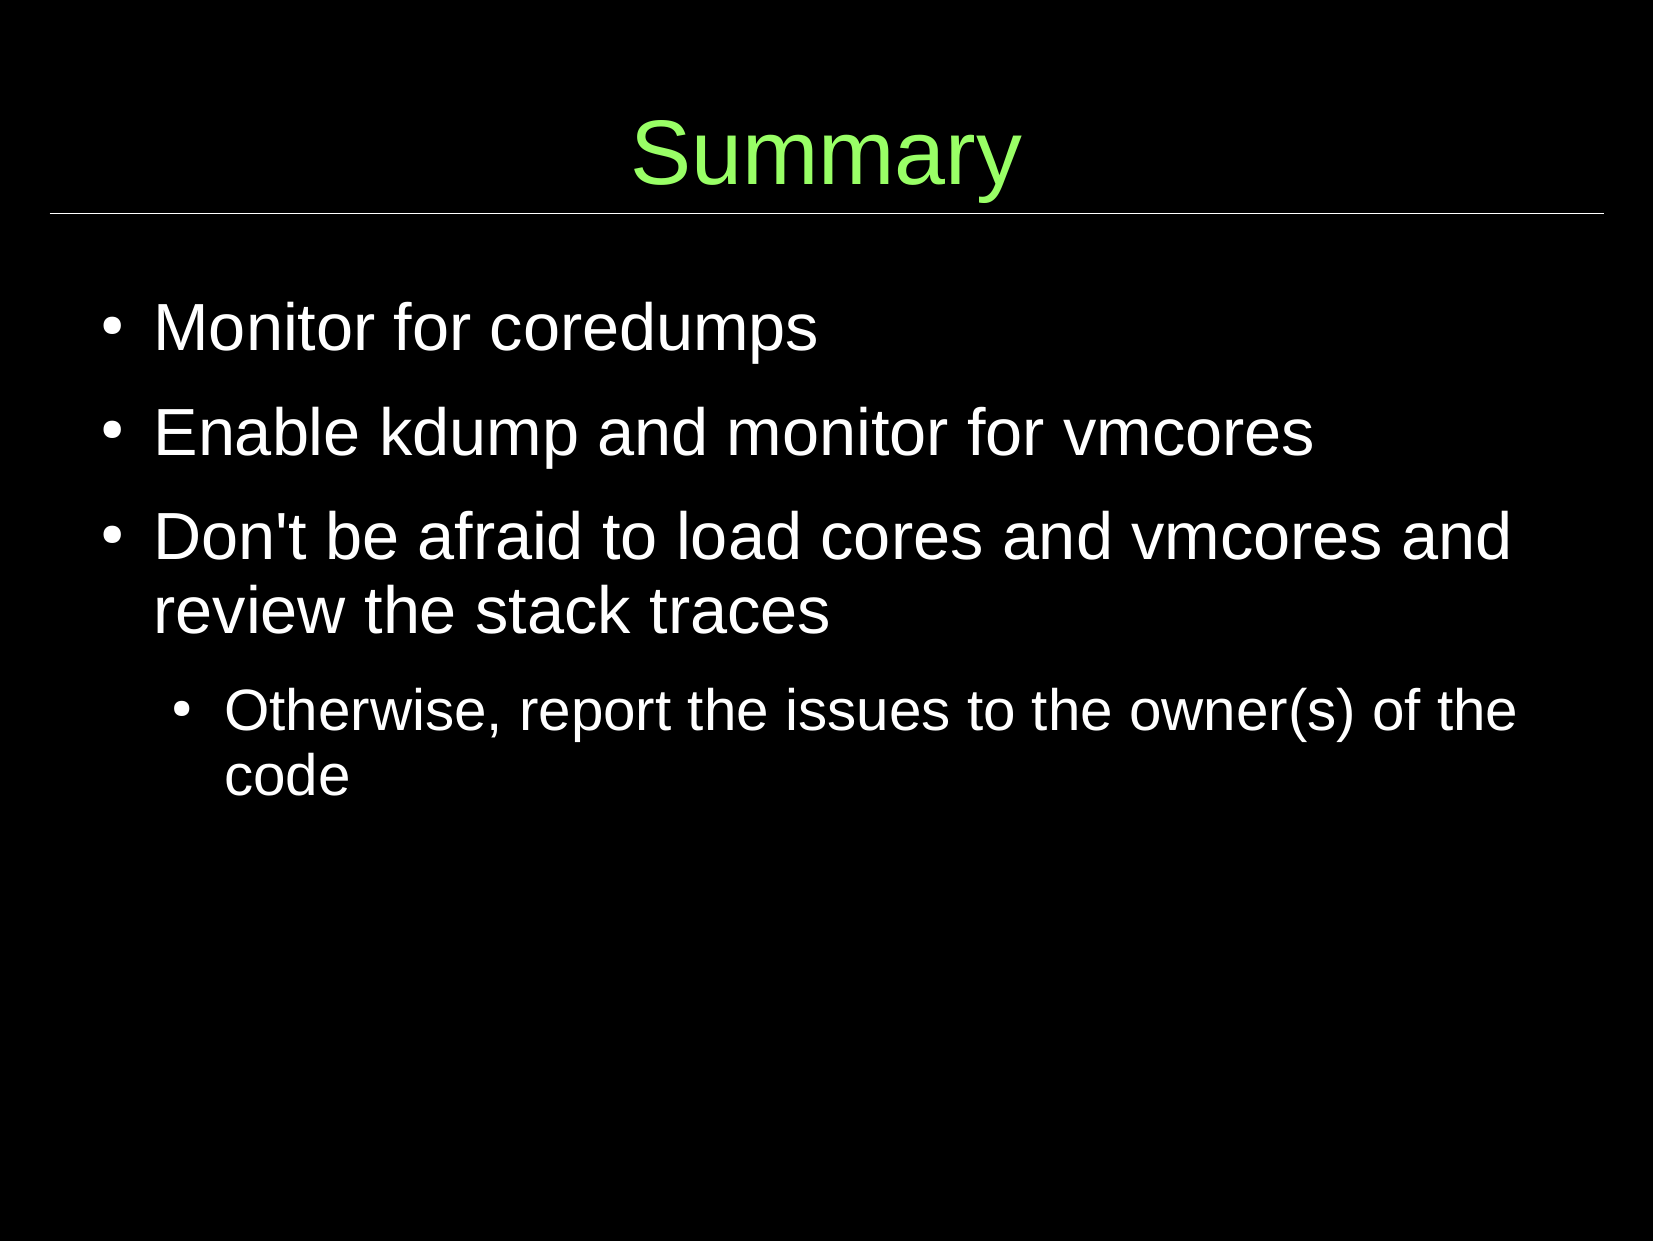

# Summary
Monitor for coredumps
Enable kdump and monitor for vmcores
Don't be afraid to load cores and vmcores and review the stack traces
Otherwise, report the issues to the owner(s) of the code